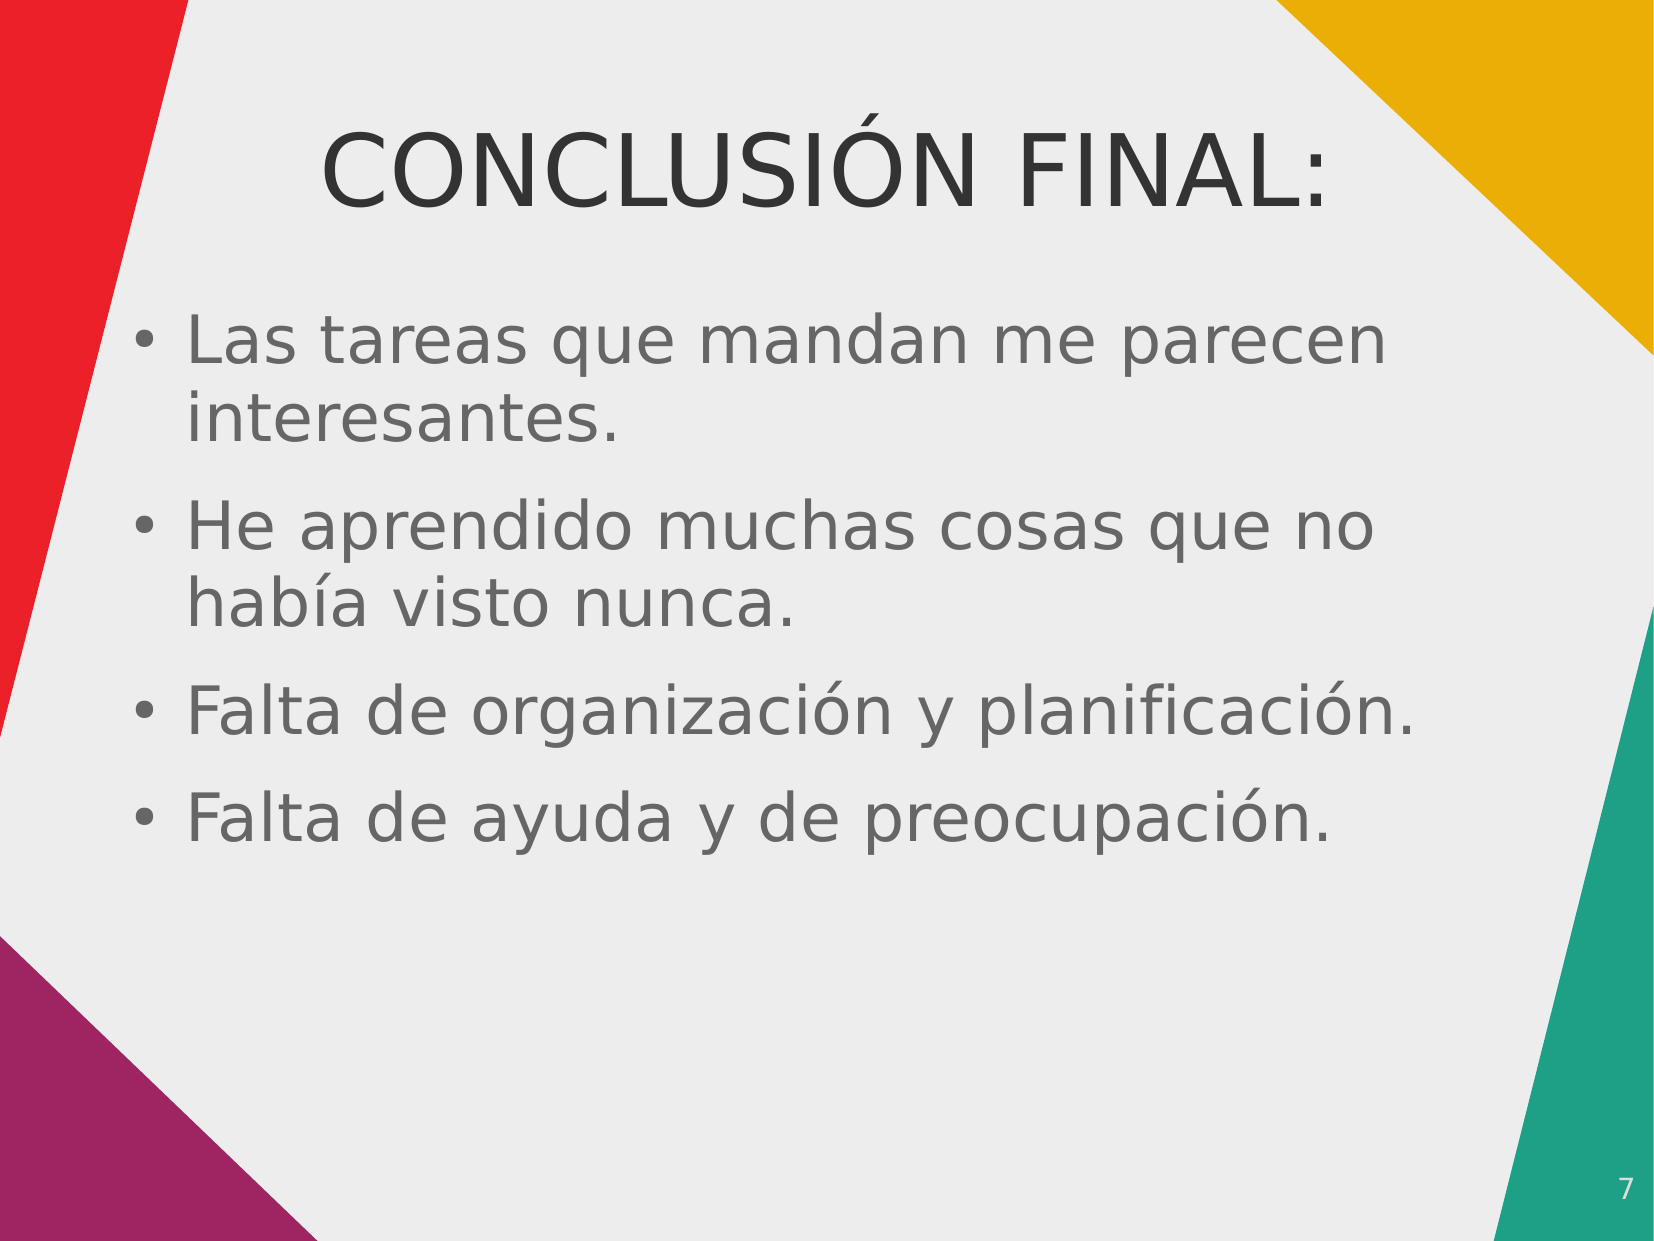

# CONCLUSIÓN FINAL:
Las tareas que mandan me parecen interesantes.
He aprendido muchas cosas que no había visto nunca.
Falta de organización y planificación.
Falta de ayuda y de preocupación.
7